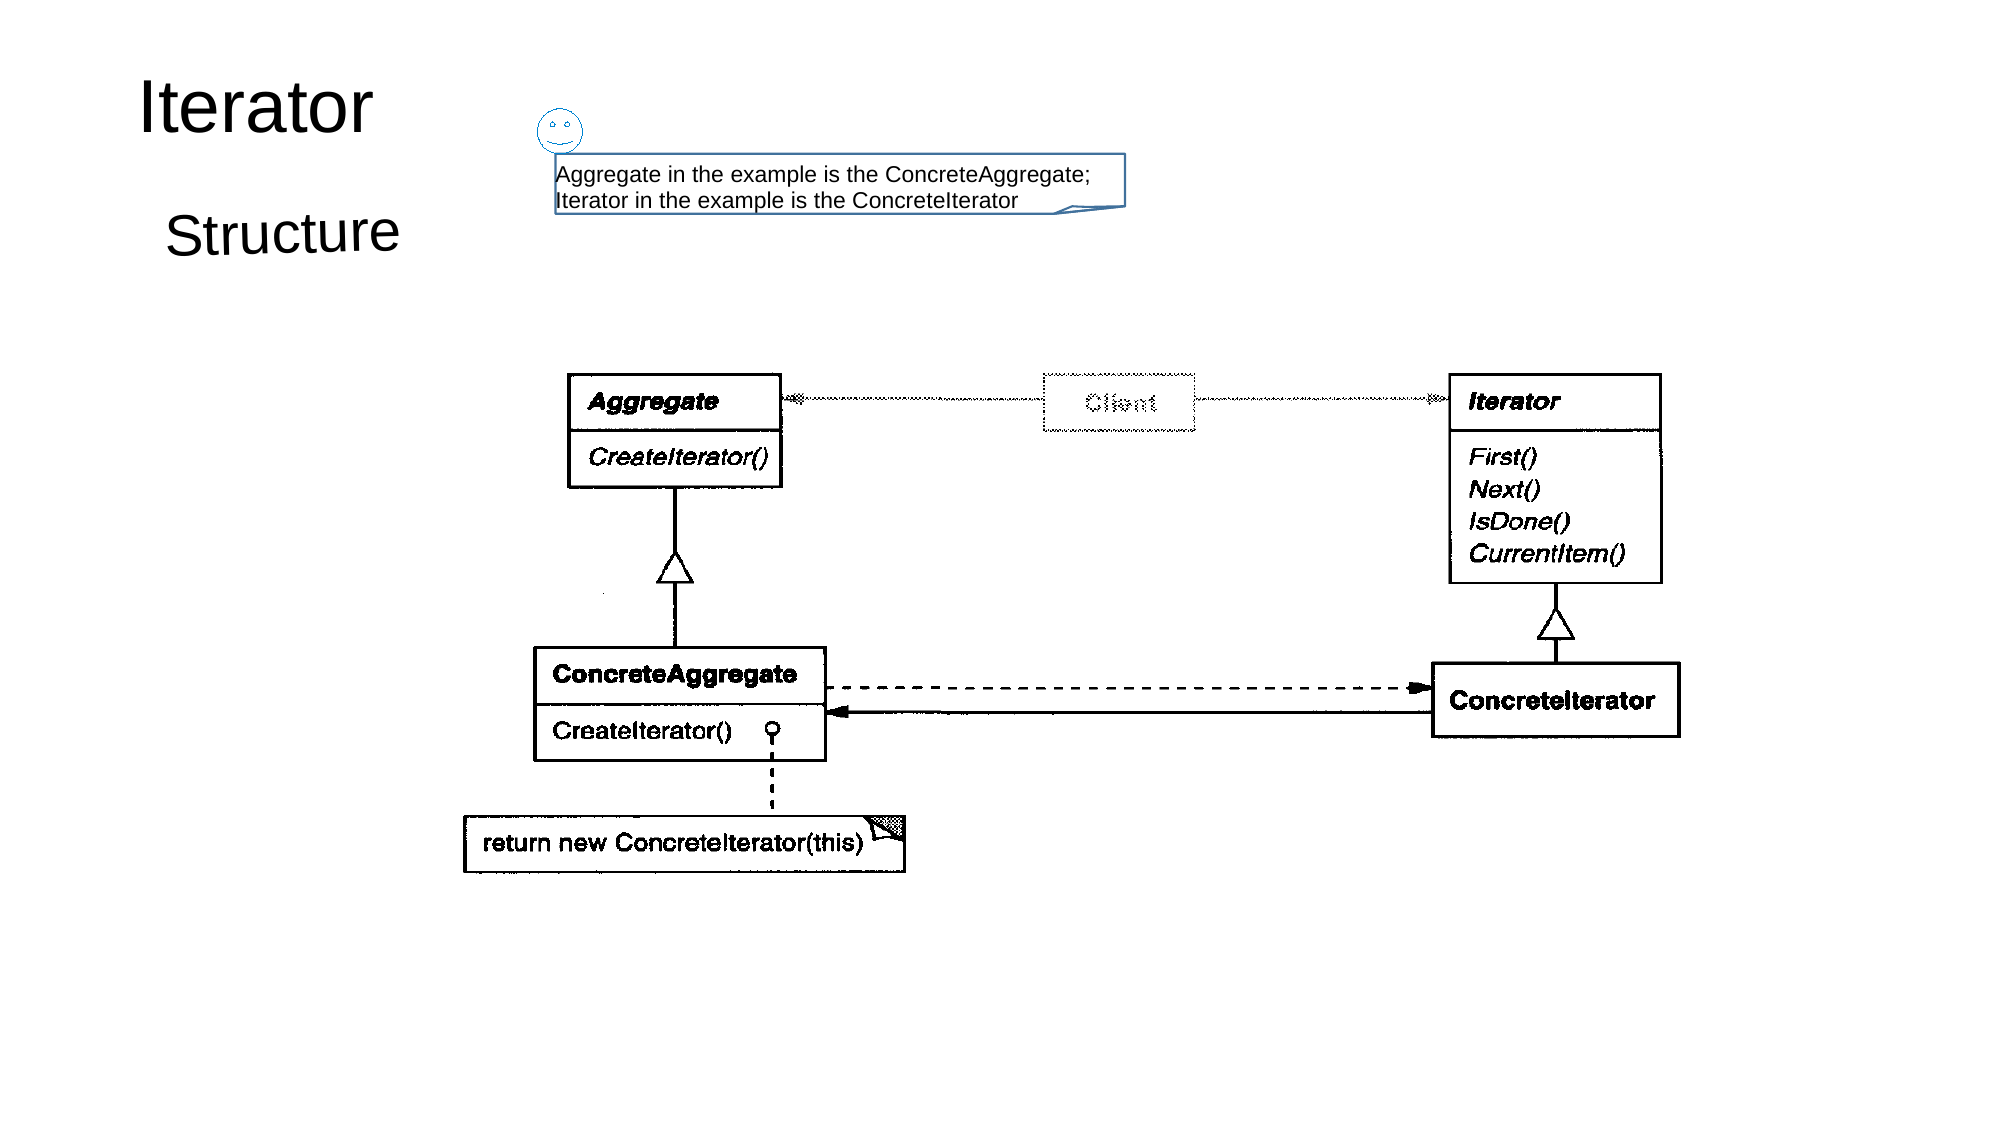

# Iterator
Aggregate in the example is the ConcreteAggregate;
Iterator in the example is the ConcreteIterator
Structure